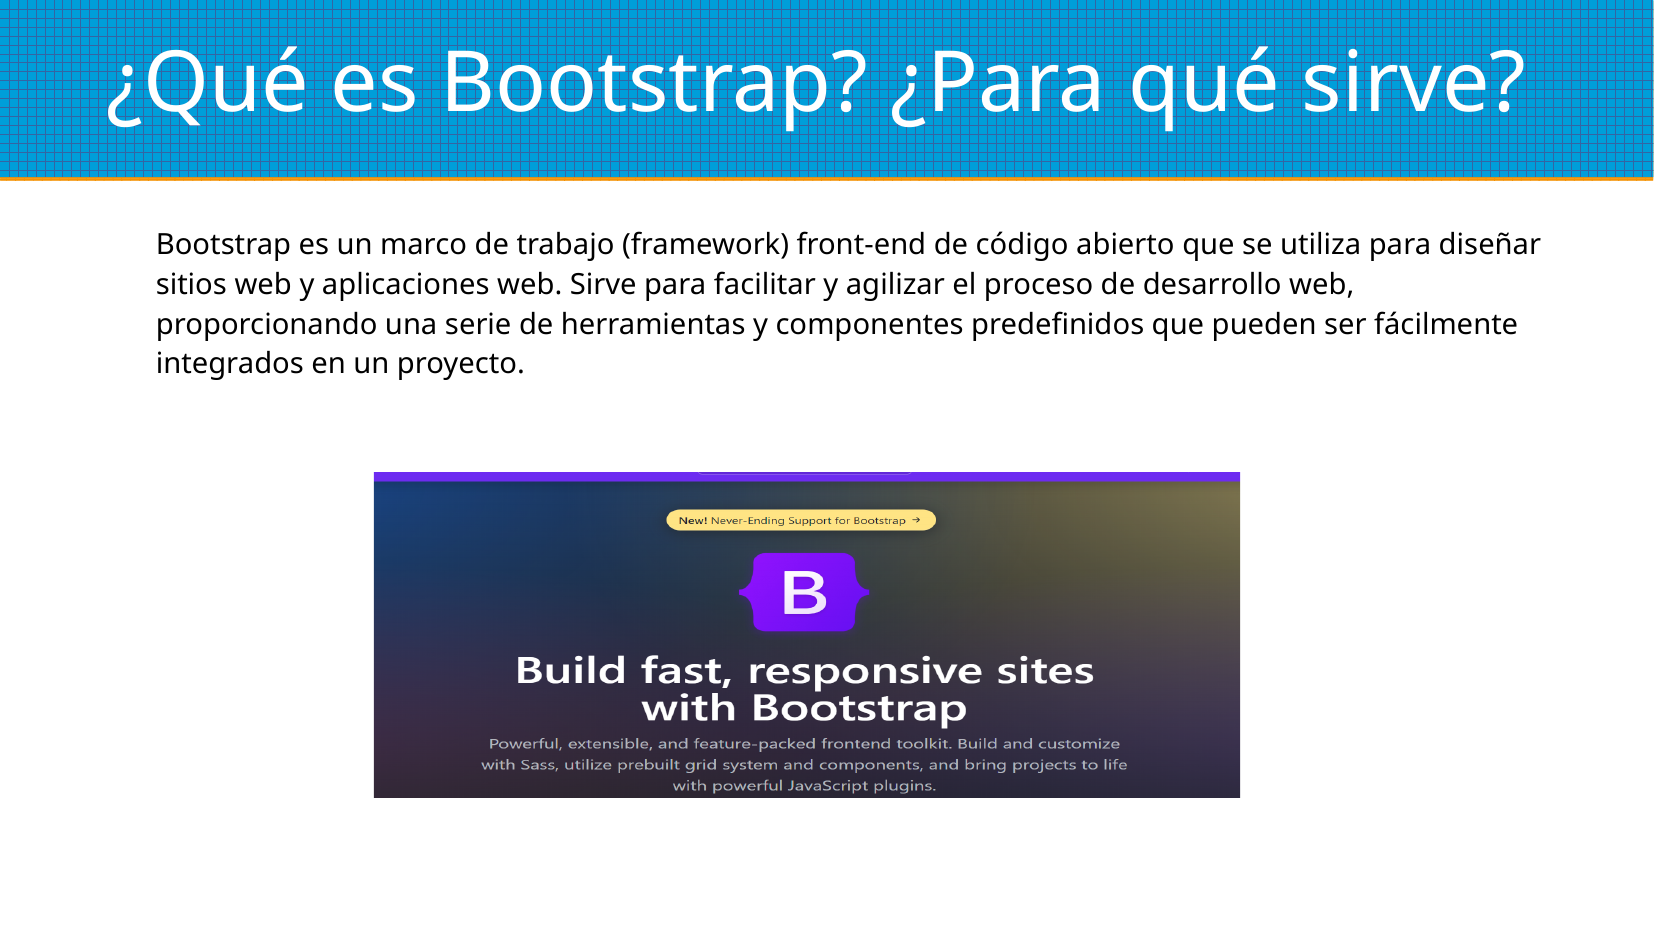

¿Qué es Bootstrap? ¿Para qué sirve?
# Bootstrap es un marco de trabajo (framework) front-end de código abierto que se utiliza para diseñar sitios web y aplicaciones web. Sirve para facilitar y agilizar el proceso de desarrollo web, proporcionando una serie de herramientas y componentes predefinidos que pueden ser fácilmente integrados en un proyecto.